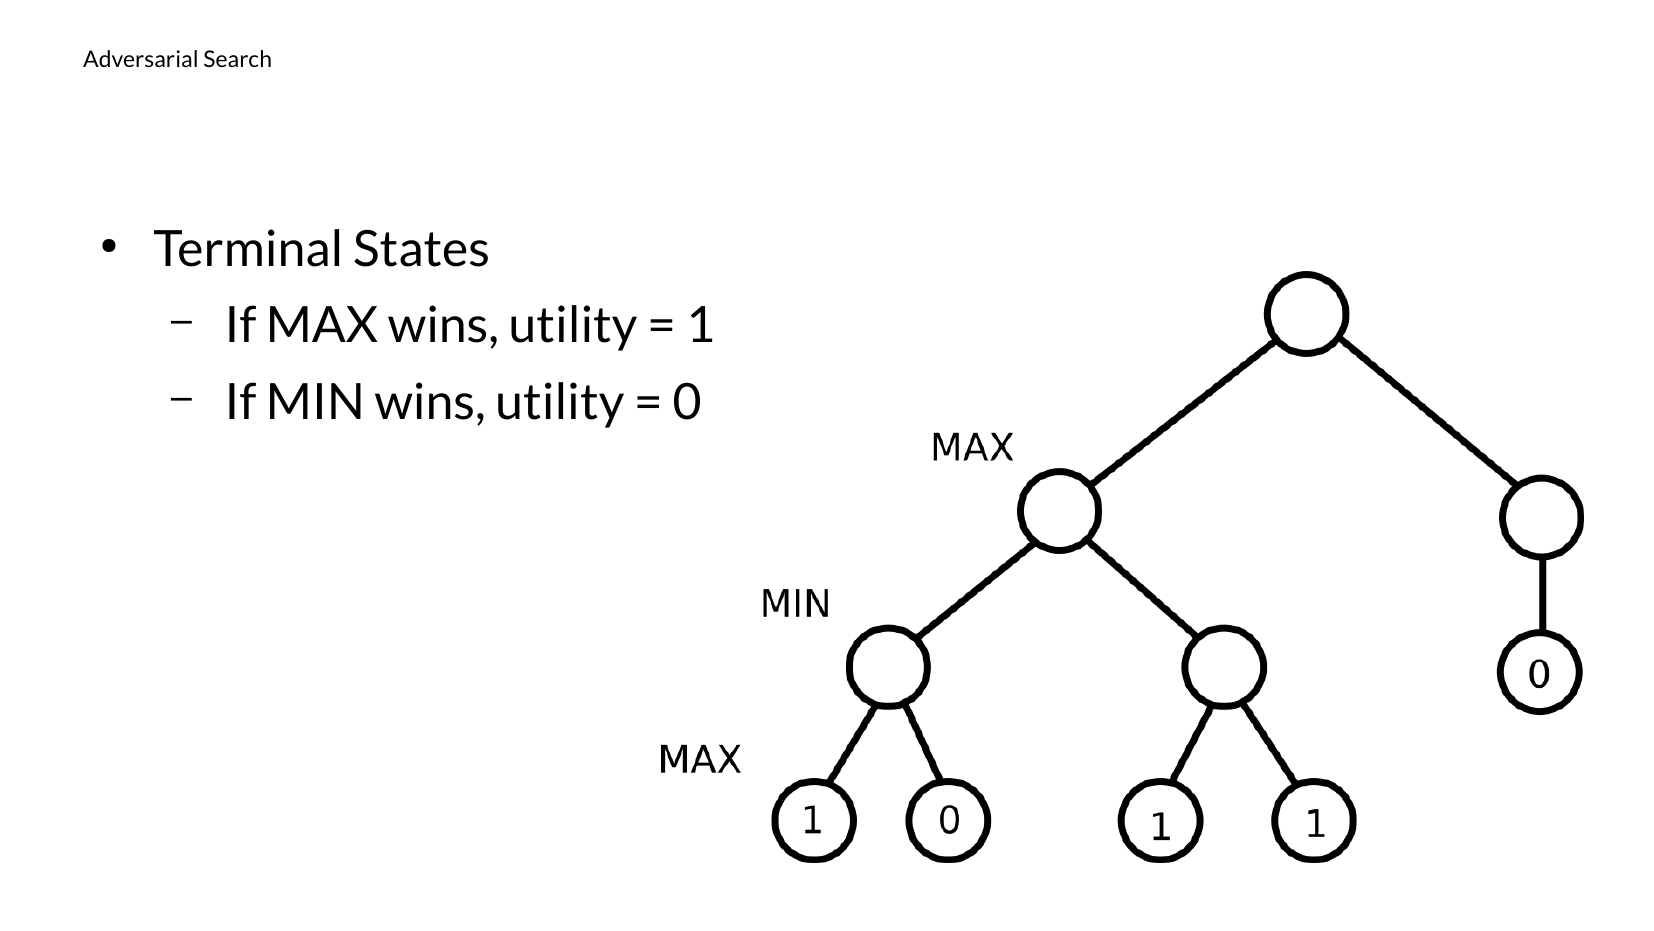

# Adversarial Search
Terminal States
If MAX wins, utility = 1
If MIN wins, utility = 0